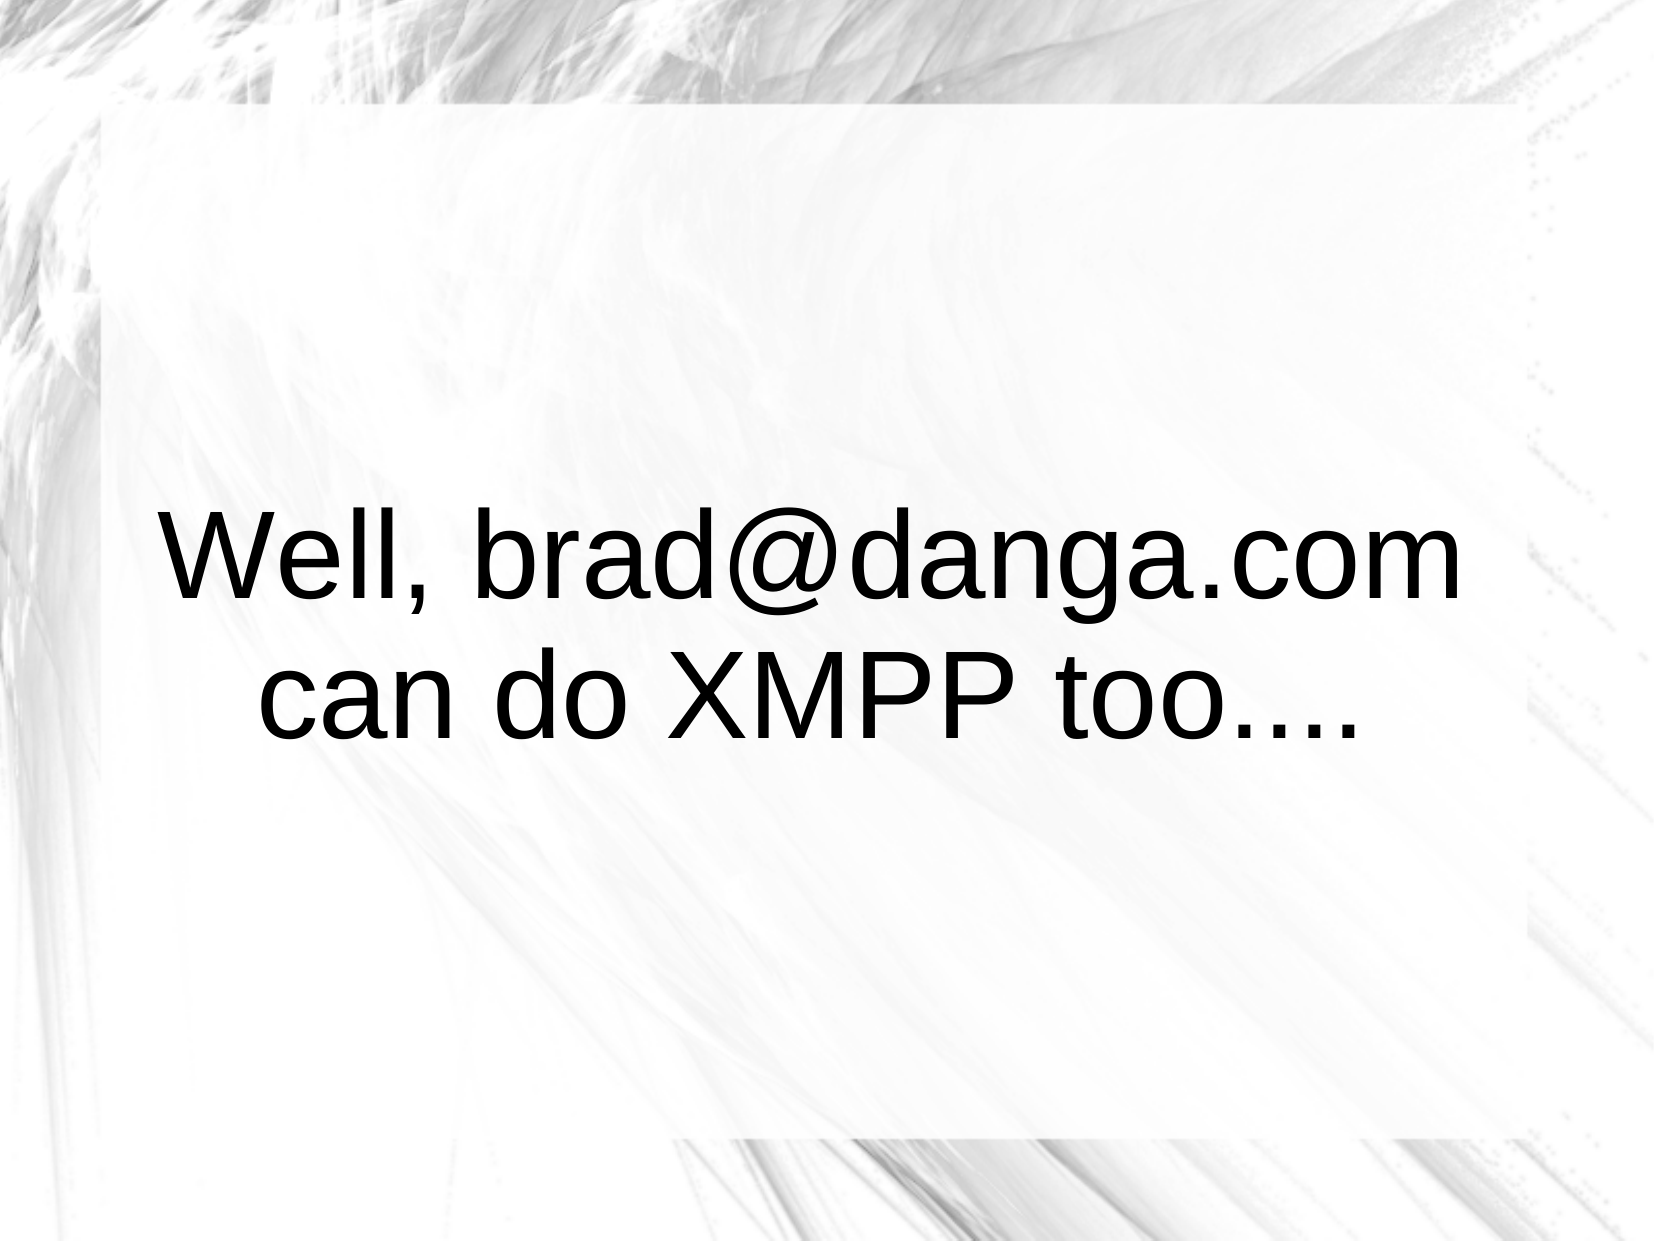

# Well, brad@danga.com can do XMPP too....